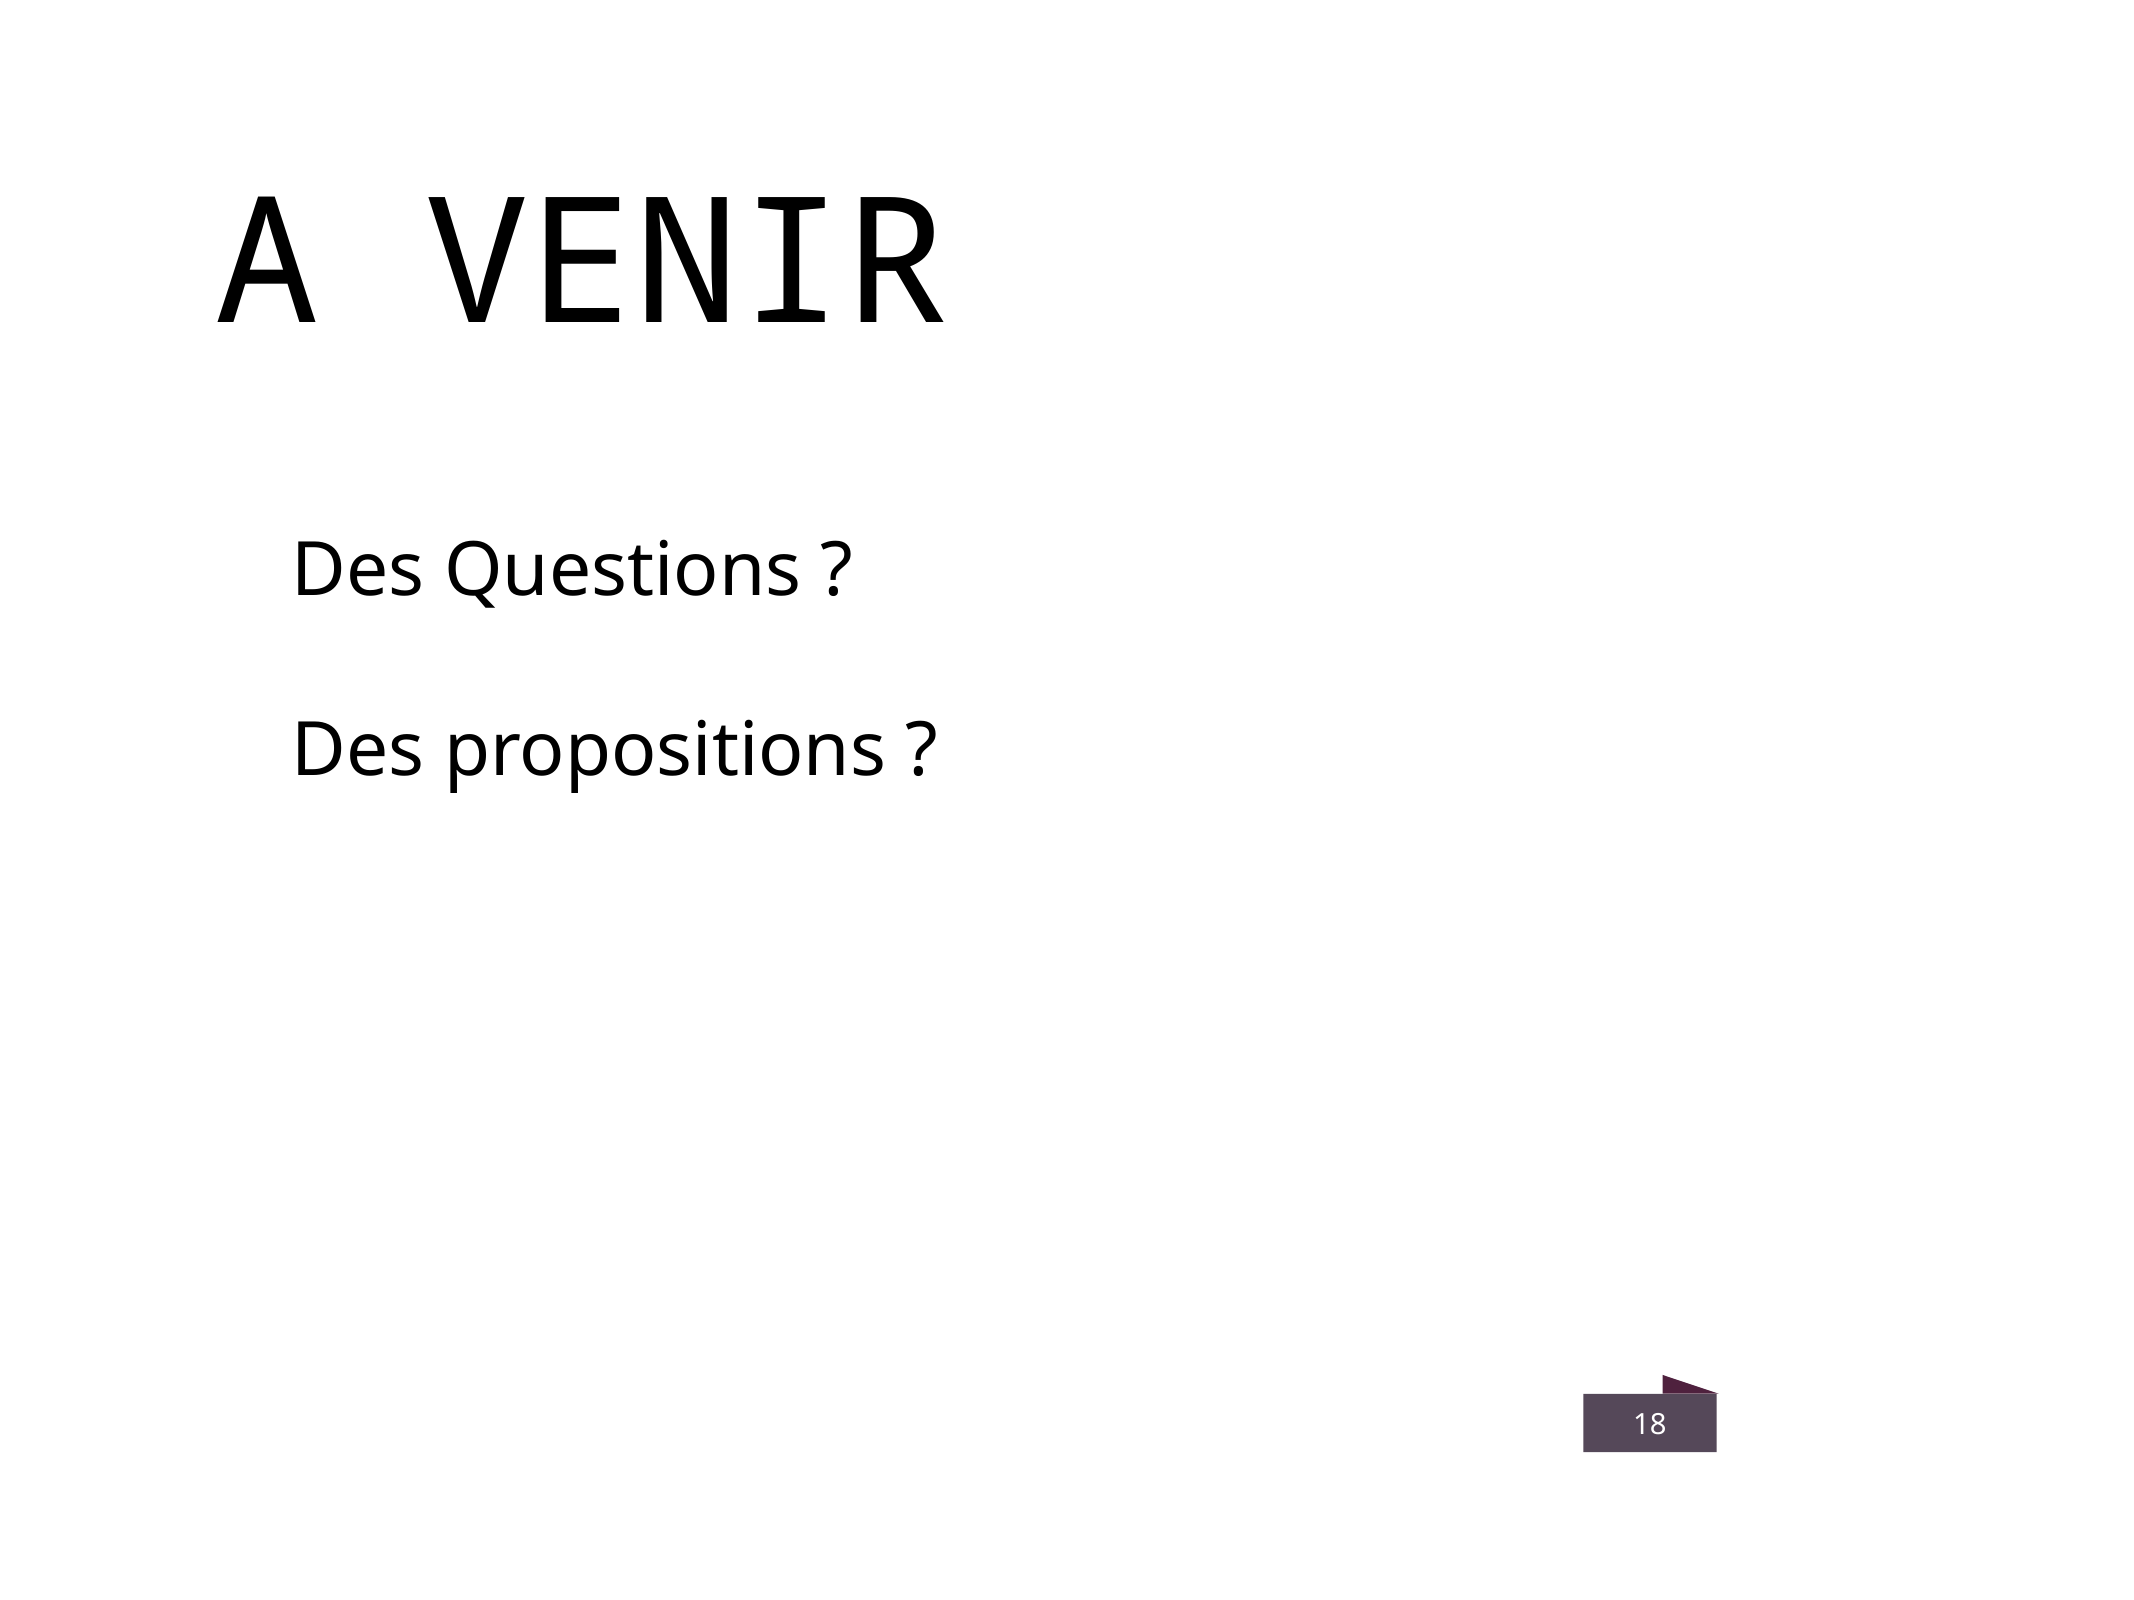

A VENIR
Des Questions ?
Des propositions ?
# 18